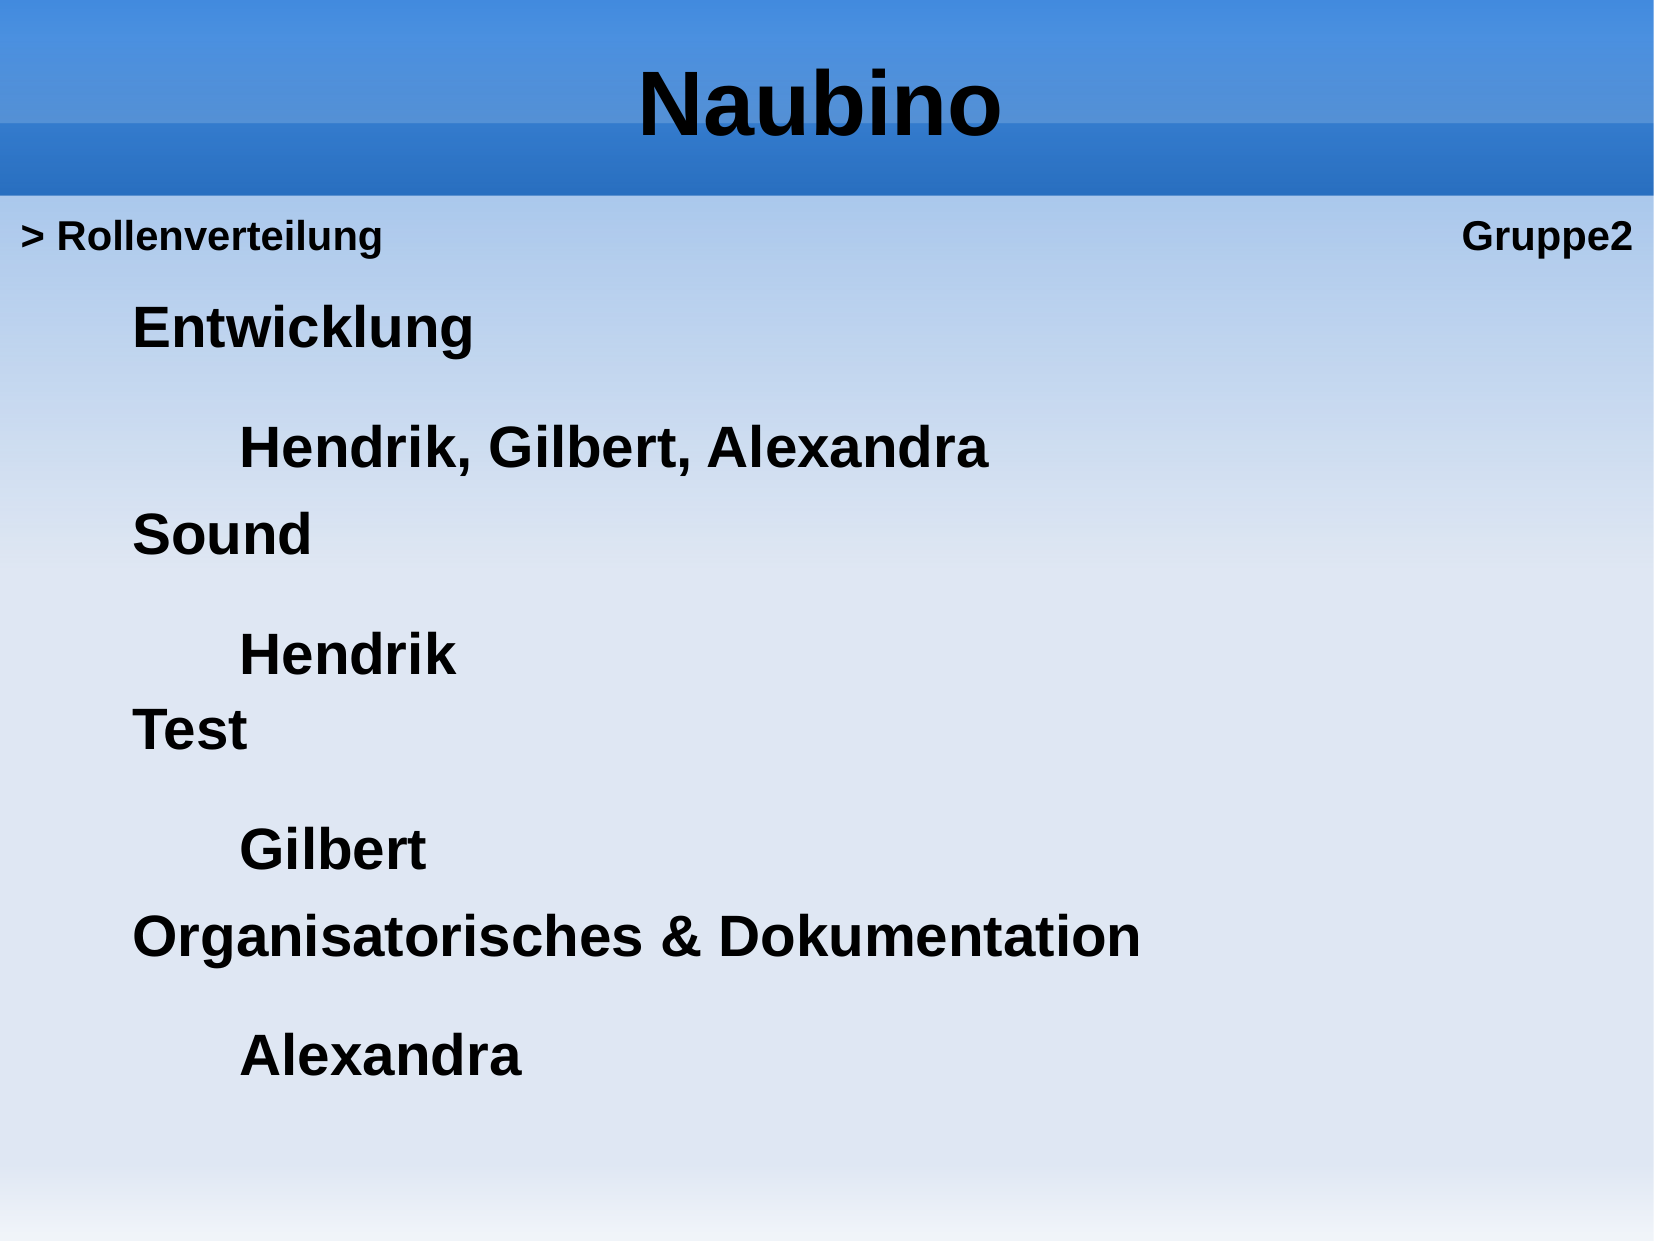

# Naubino
> Rollenverteilung
Gruppe2
Entwicklung
Hendrik, Gilbert, Alexandra
Sound
Hendrik
Test
Gilbert
Organisatorisches & Dokumentation
Alexandra